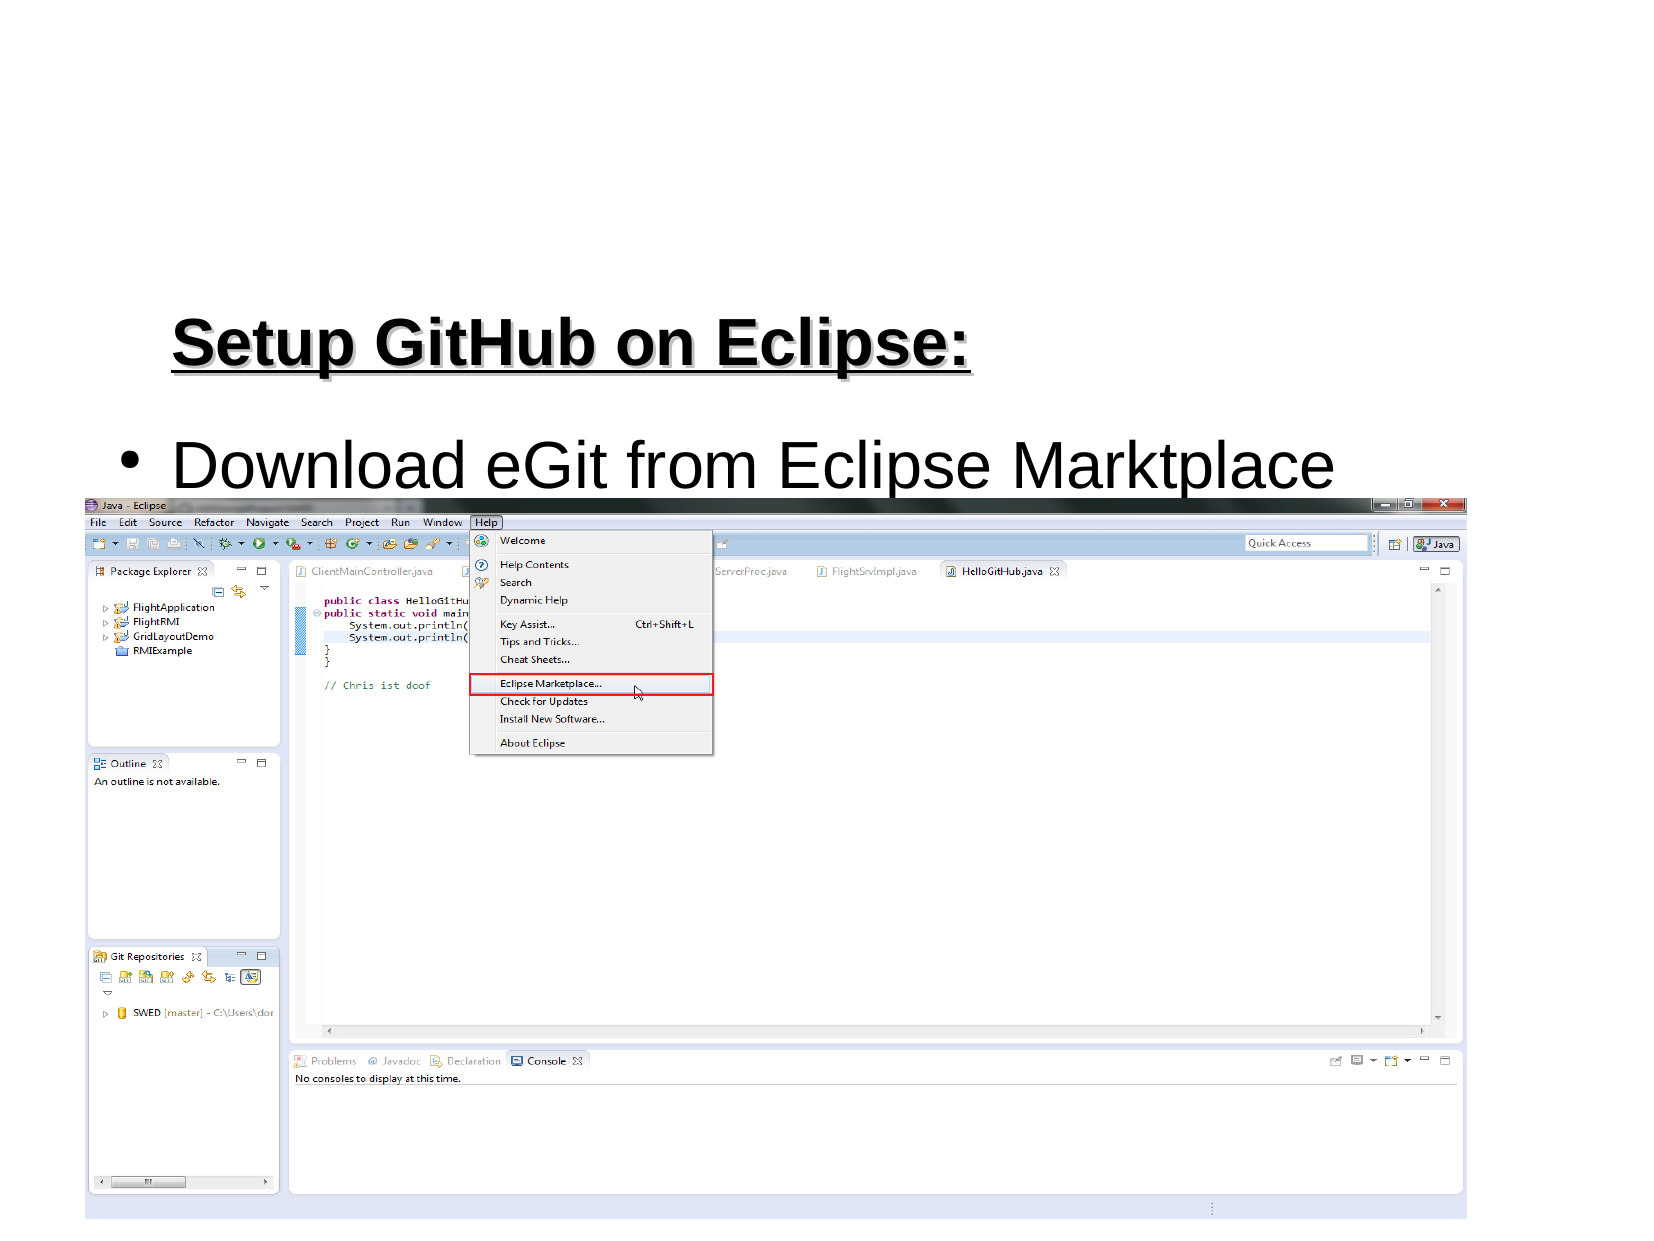

Software Engineering Desing Project
# Setup GitHub on Eclipse:
Download eGit from Eclipse Marktplace